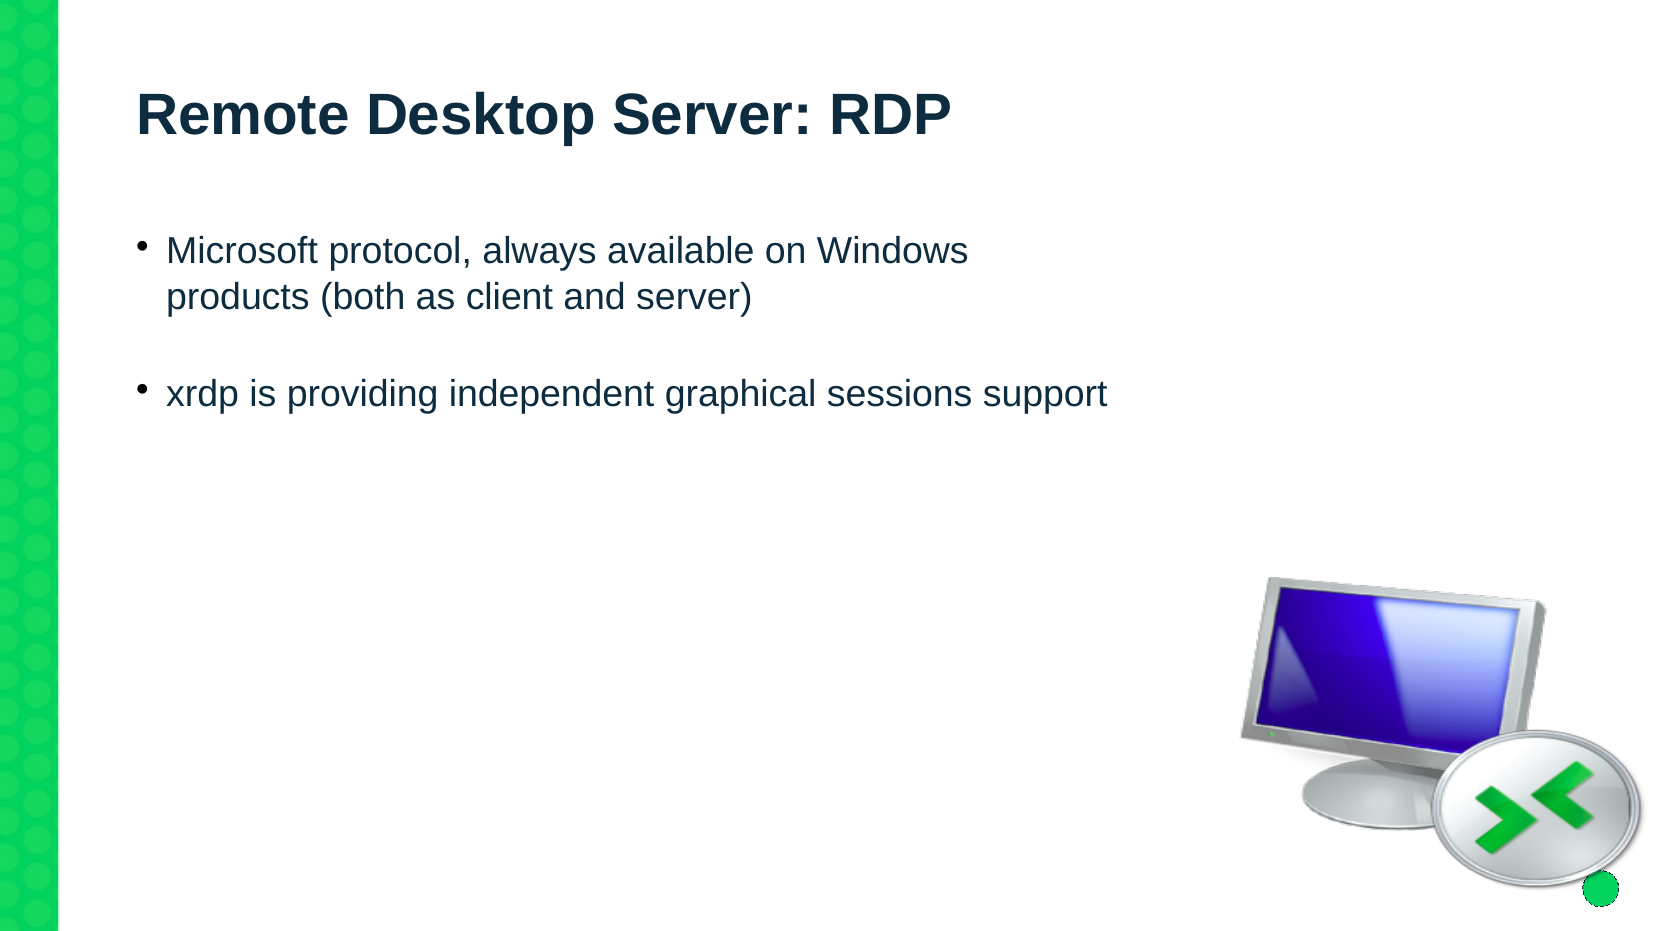

# Remote Desktop Server: RDP
Microsoft protocol, always available on Windows
products (both as client and server)
xrdp is providing independent graphical sessions support